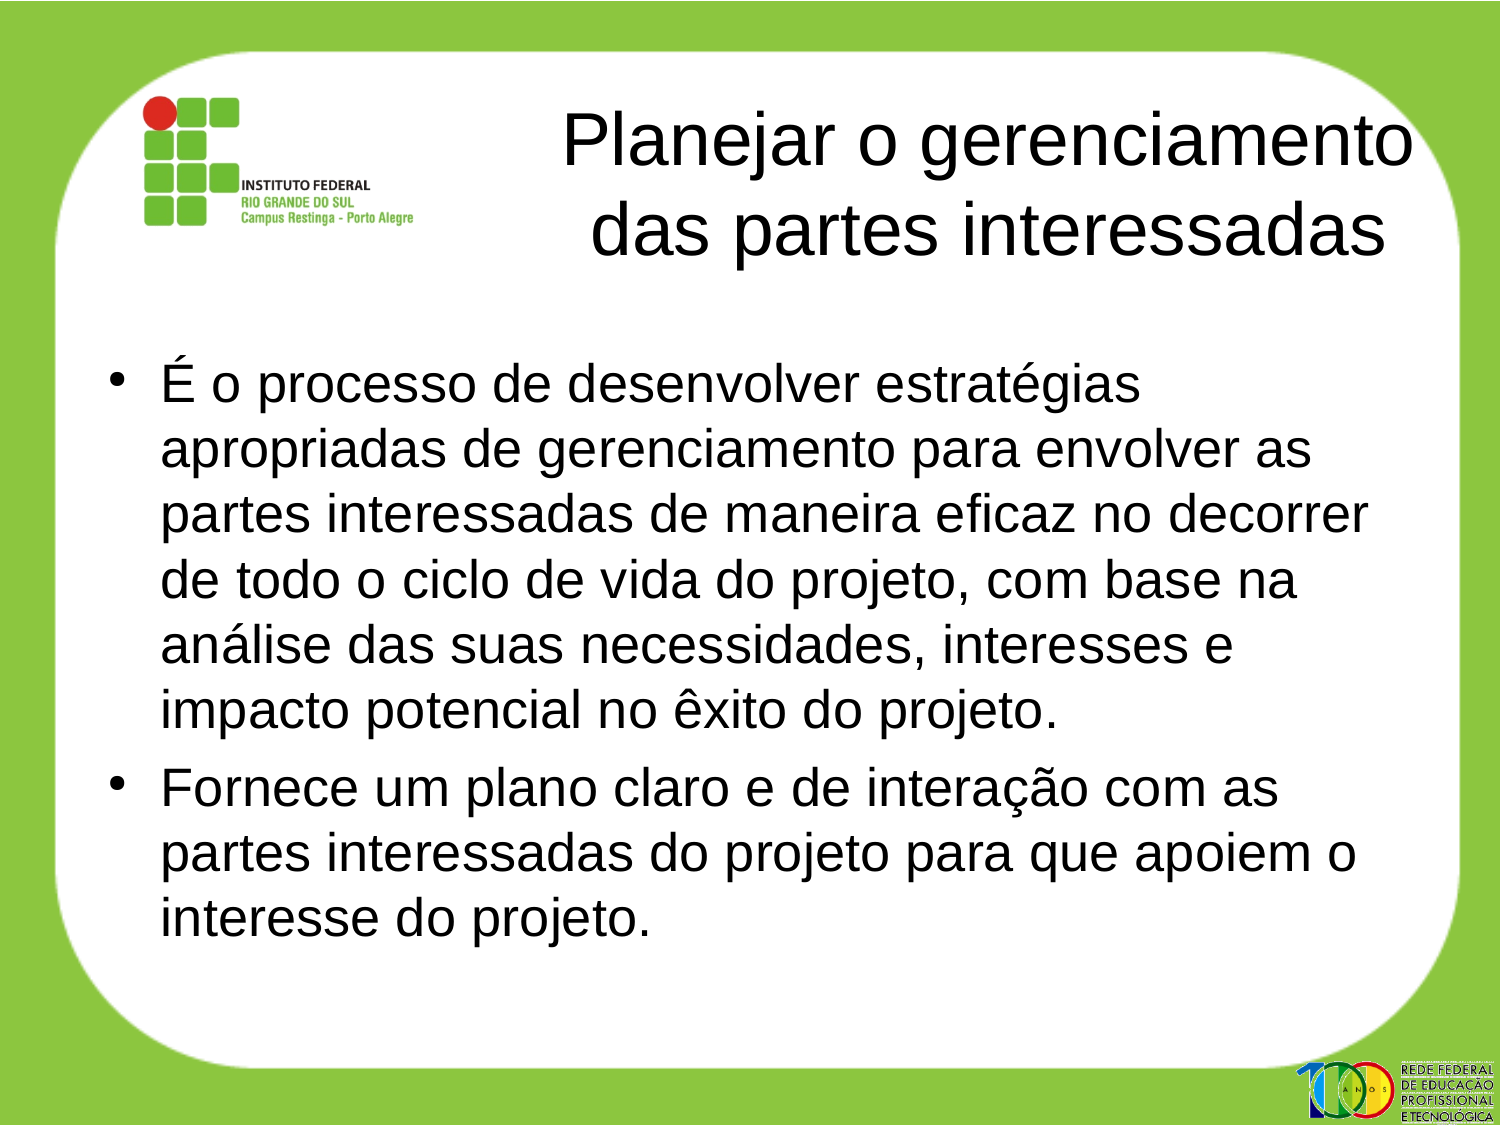

# Planejar o gerenciamento das partes interessadas
É o processo de desenvolver estratégias apropriadas de gerenciamento para envolver as partes interessadas de maneira eficaz no decorrer de todo o ciclo de vida do projeto, com base na análise das suas necessidades, interesses e impacto potencial no êxito do projeto.
Fornece um plano claro e de interação com as partes interessadas do projeto para que apoiem o interesse do projeto.